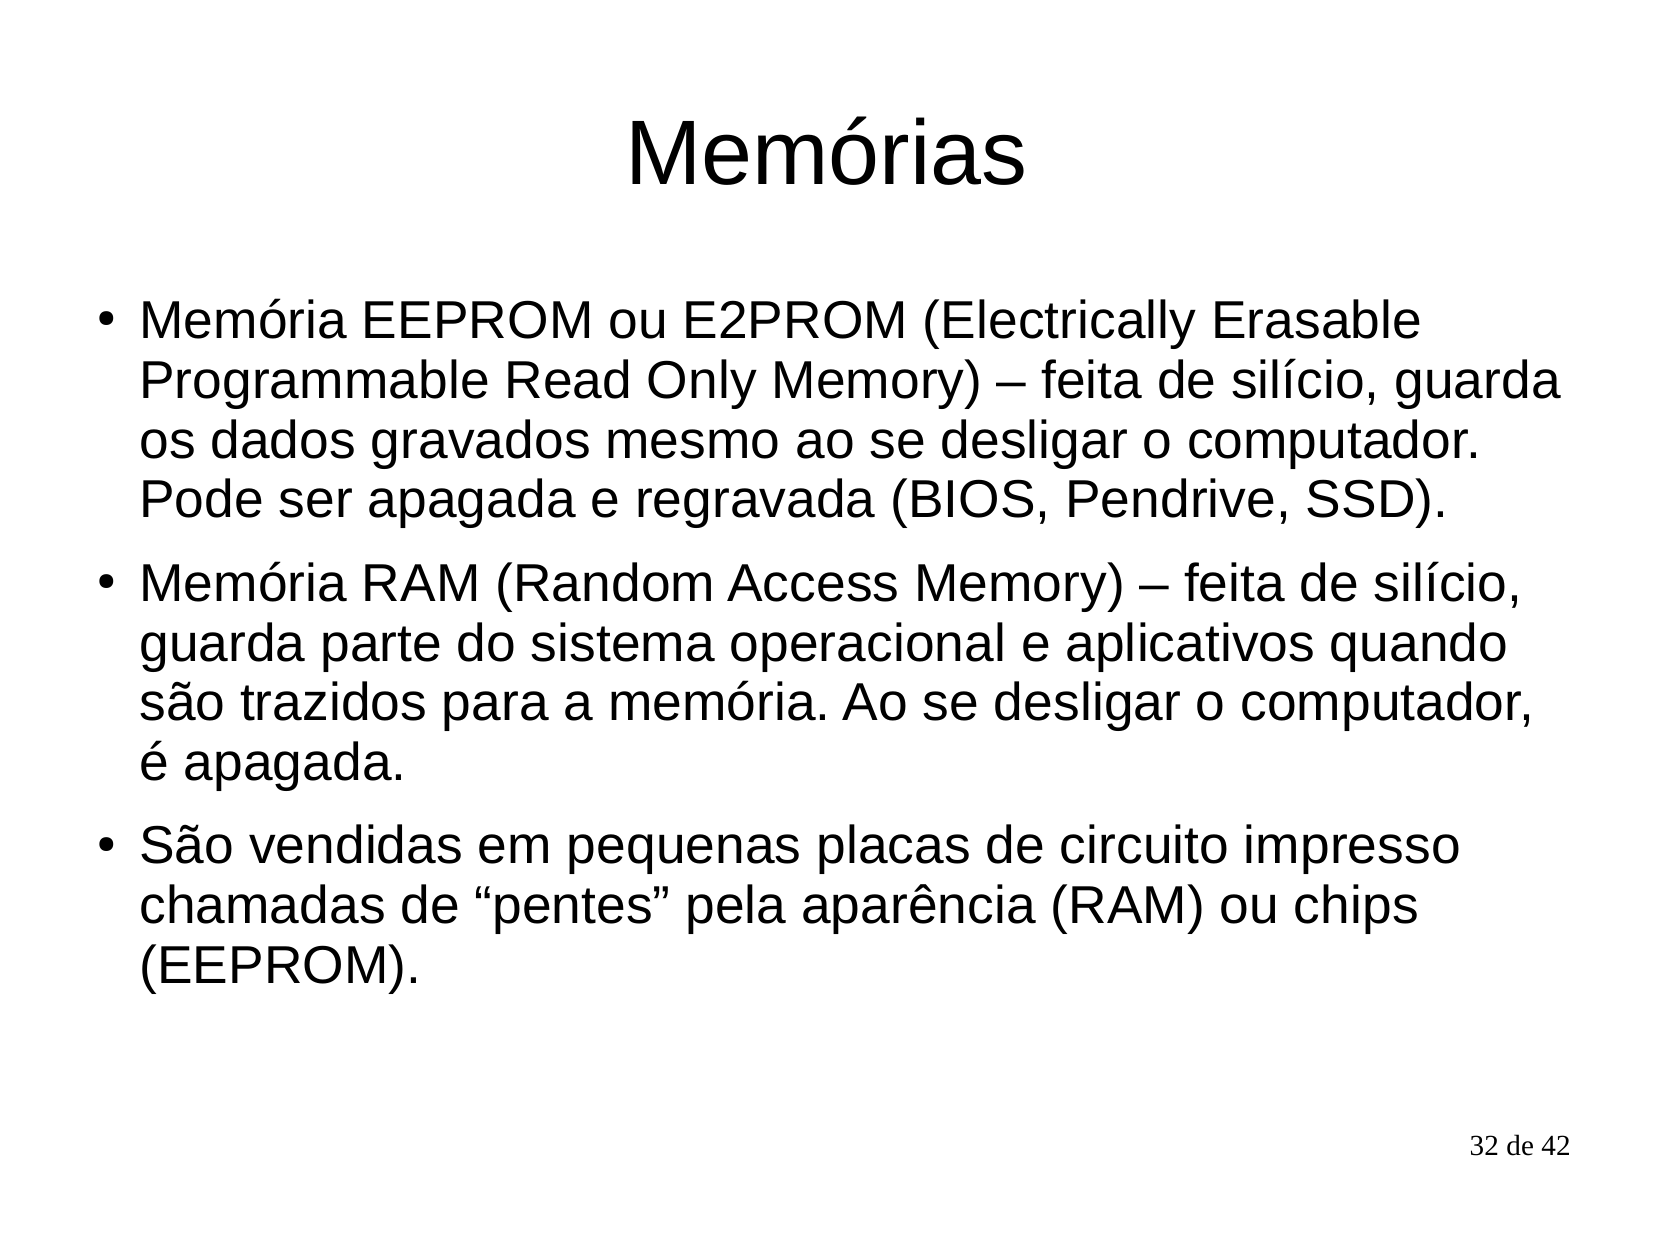

# Memórias
Memória EEPROM ou E2PROM (Electrically Erasable Programmable Read Only Memory) – feita de silício, guarda os dados gravados mesmo ao se desligar o computador. Pode ser apagada e regravada (BIOS, Pendrive, SSD).
Memória RAM (Random Access Memory) – feita de silício, guarda parte do sistema operacional e aplicativos quando são trazidos para a memória. Ao se desligar o computador, é apagada.
São vendidas em pequenas placas de circuito impresso chamadas de “pentes” pela aparência (RAM) ou chips (EEPROM).
32